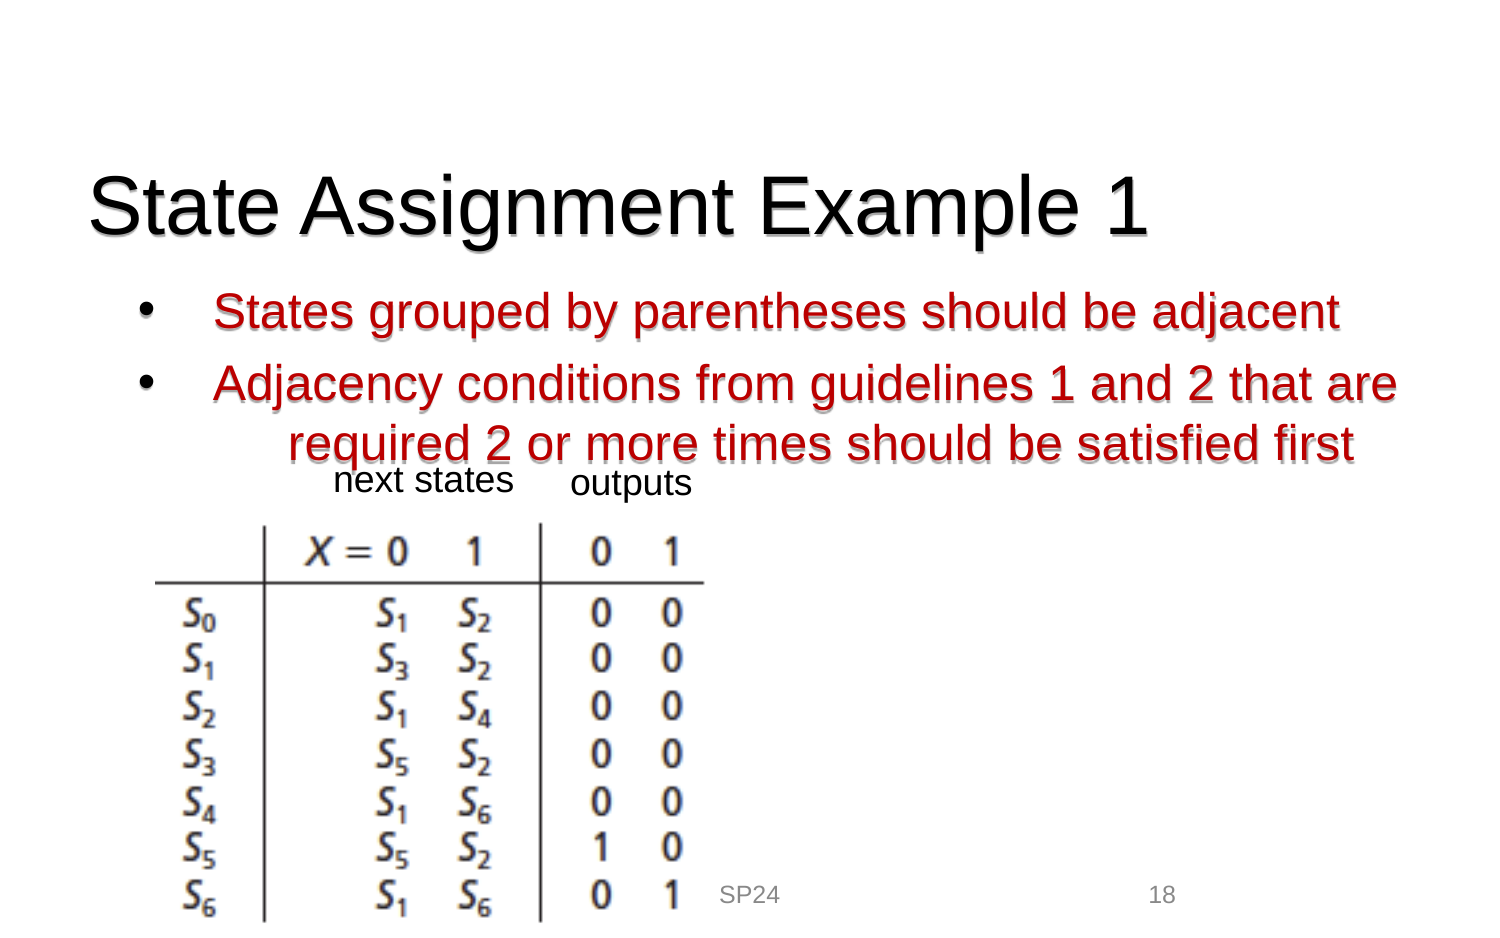

# State Assignment Example 1
States grouped by parentheses should be adjacent
Adjacency conditions from guidelines 1 and 2 that are required 2 or more times should be satisfied first
next states
outputs
SP24